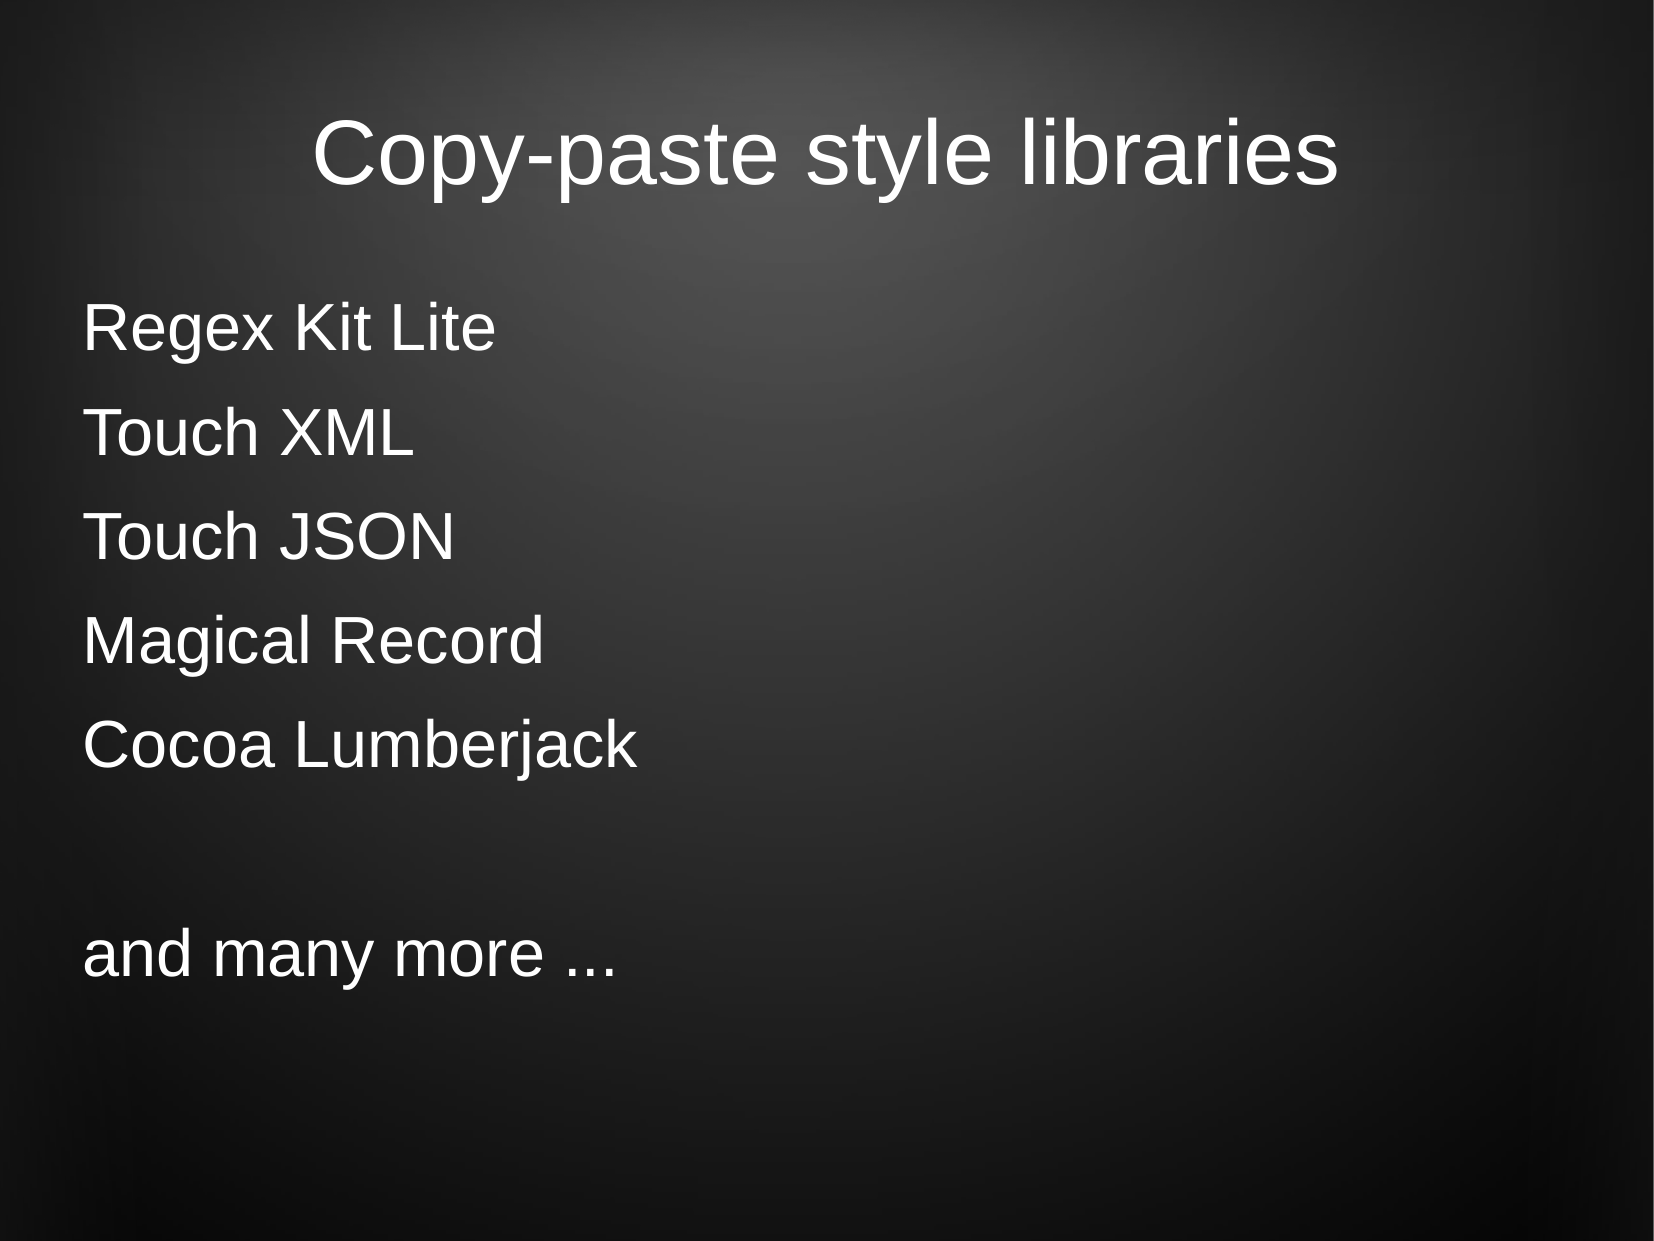

# Copy-paste style libraries
Regex Kit Lite
Touch XML
Touch JSON
Magical Record
Cocoa Lumberjack
and many more ...